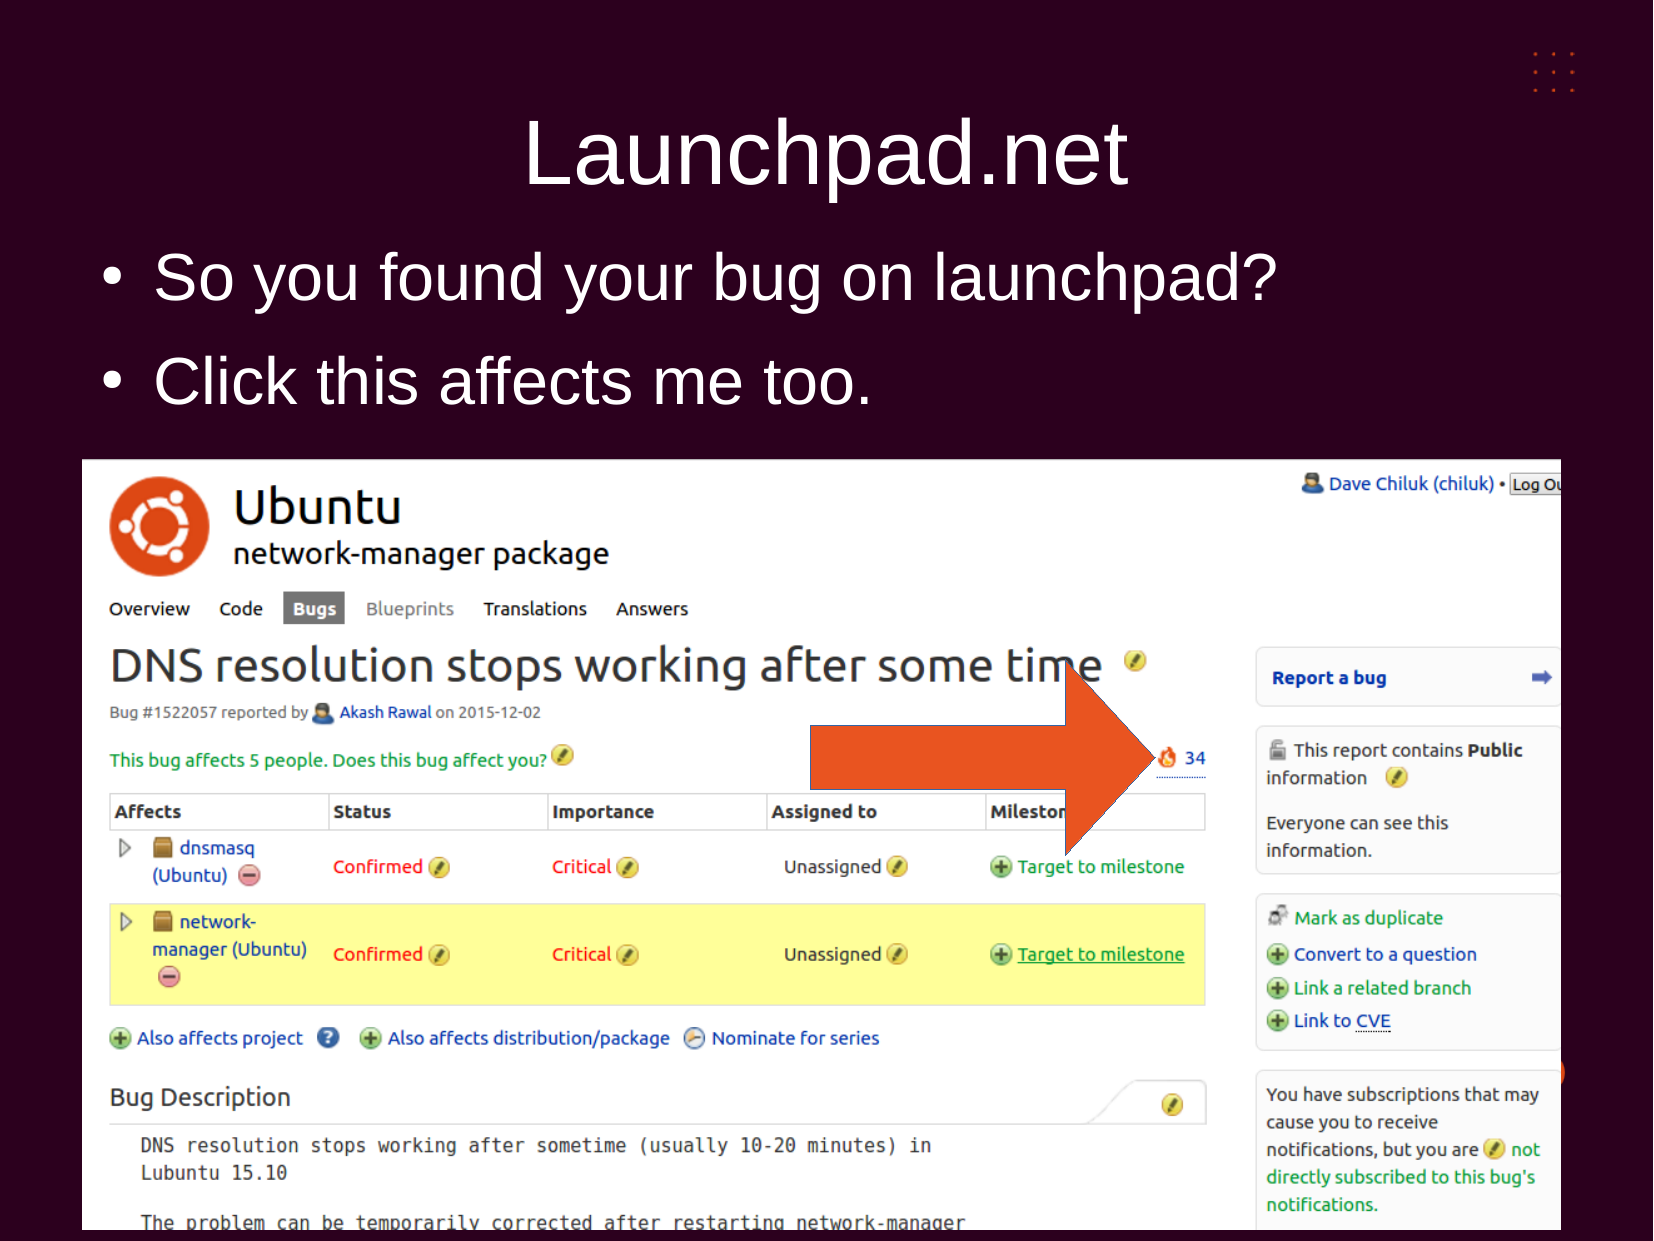

# Launchpad.net
So you found your bug on launchpad?
Click this affects me too.